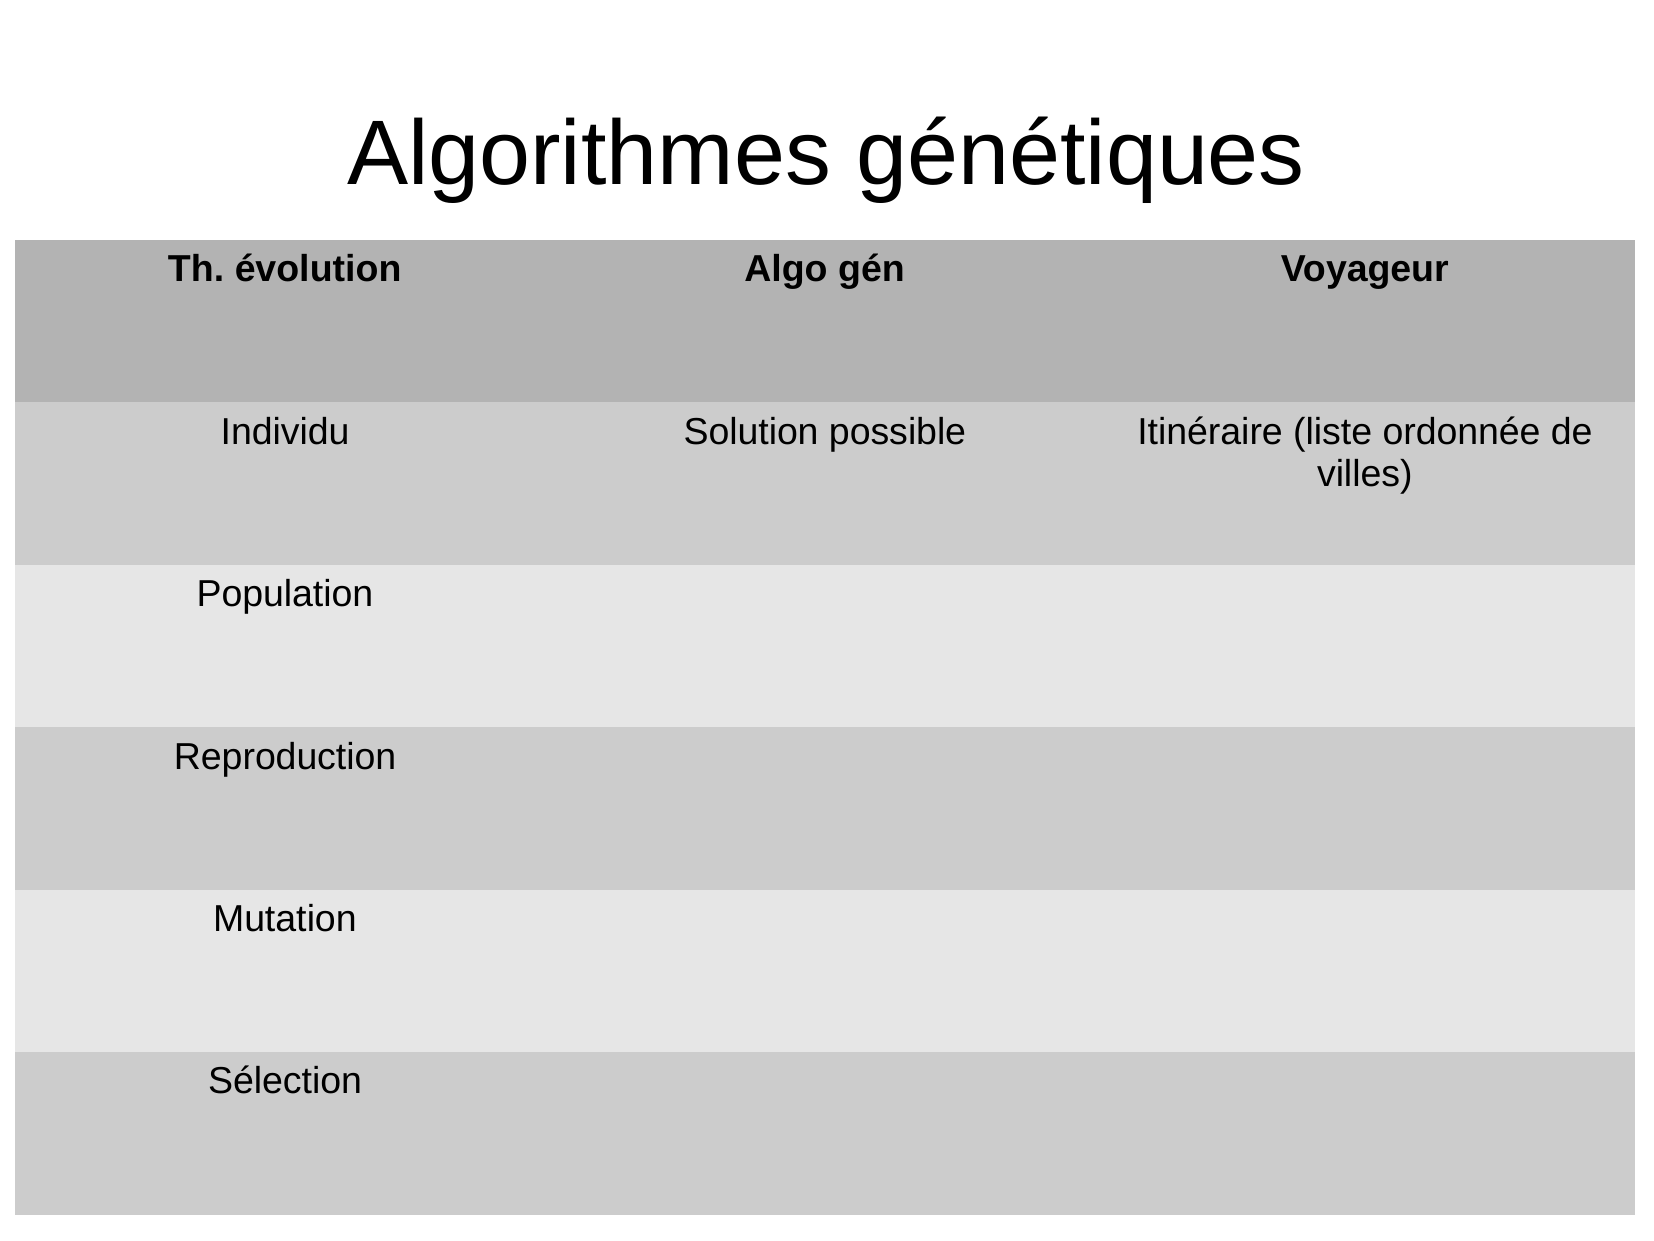

# Algorithmes génétiques
| Th. évolution | Algo gén | Voyageur |
| --- | --- | --- |
| Individu | Solution possible | Itinéraire (liste ordonnée de villes) |
| Population | | |
| Reproduction | | |
| Mutation | | |
| Sélection | | |